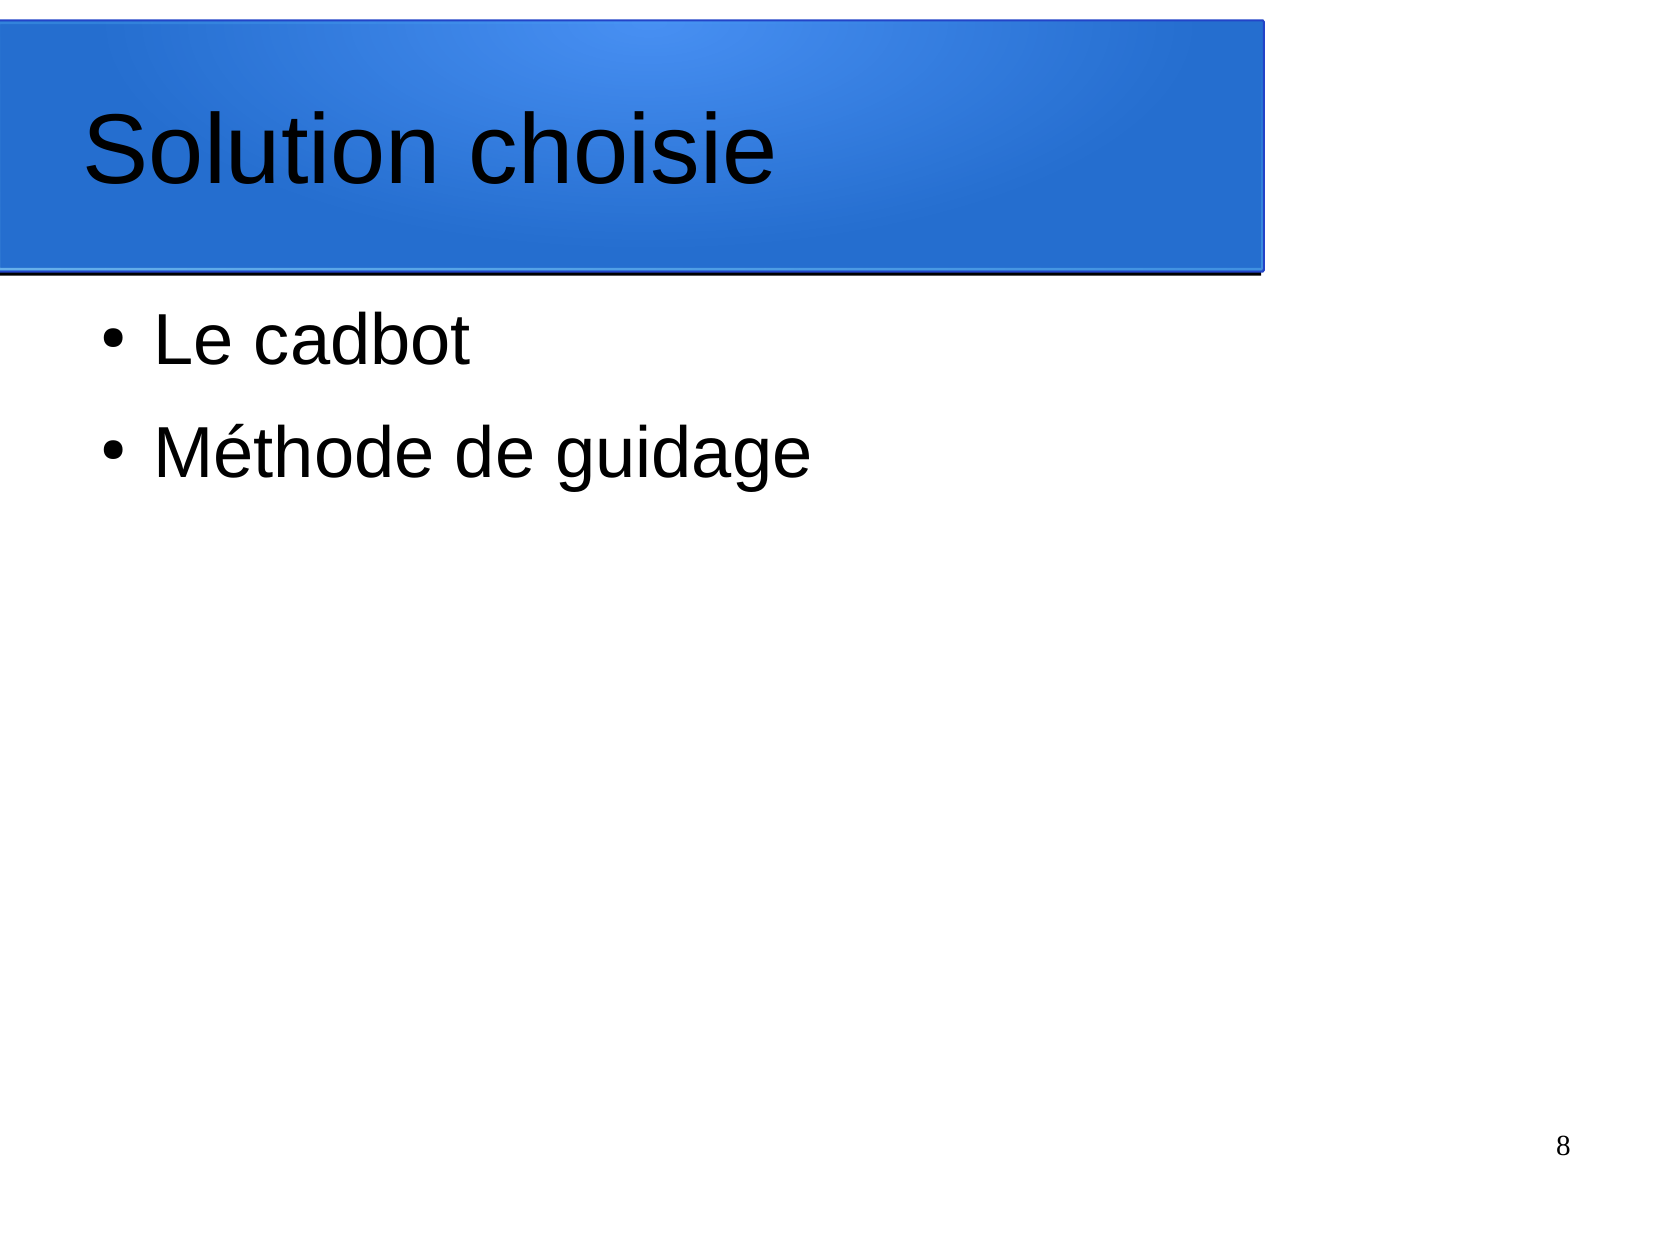

# Solution choisie
Le cadbot
Méthode de guidage
8